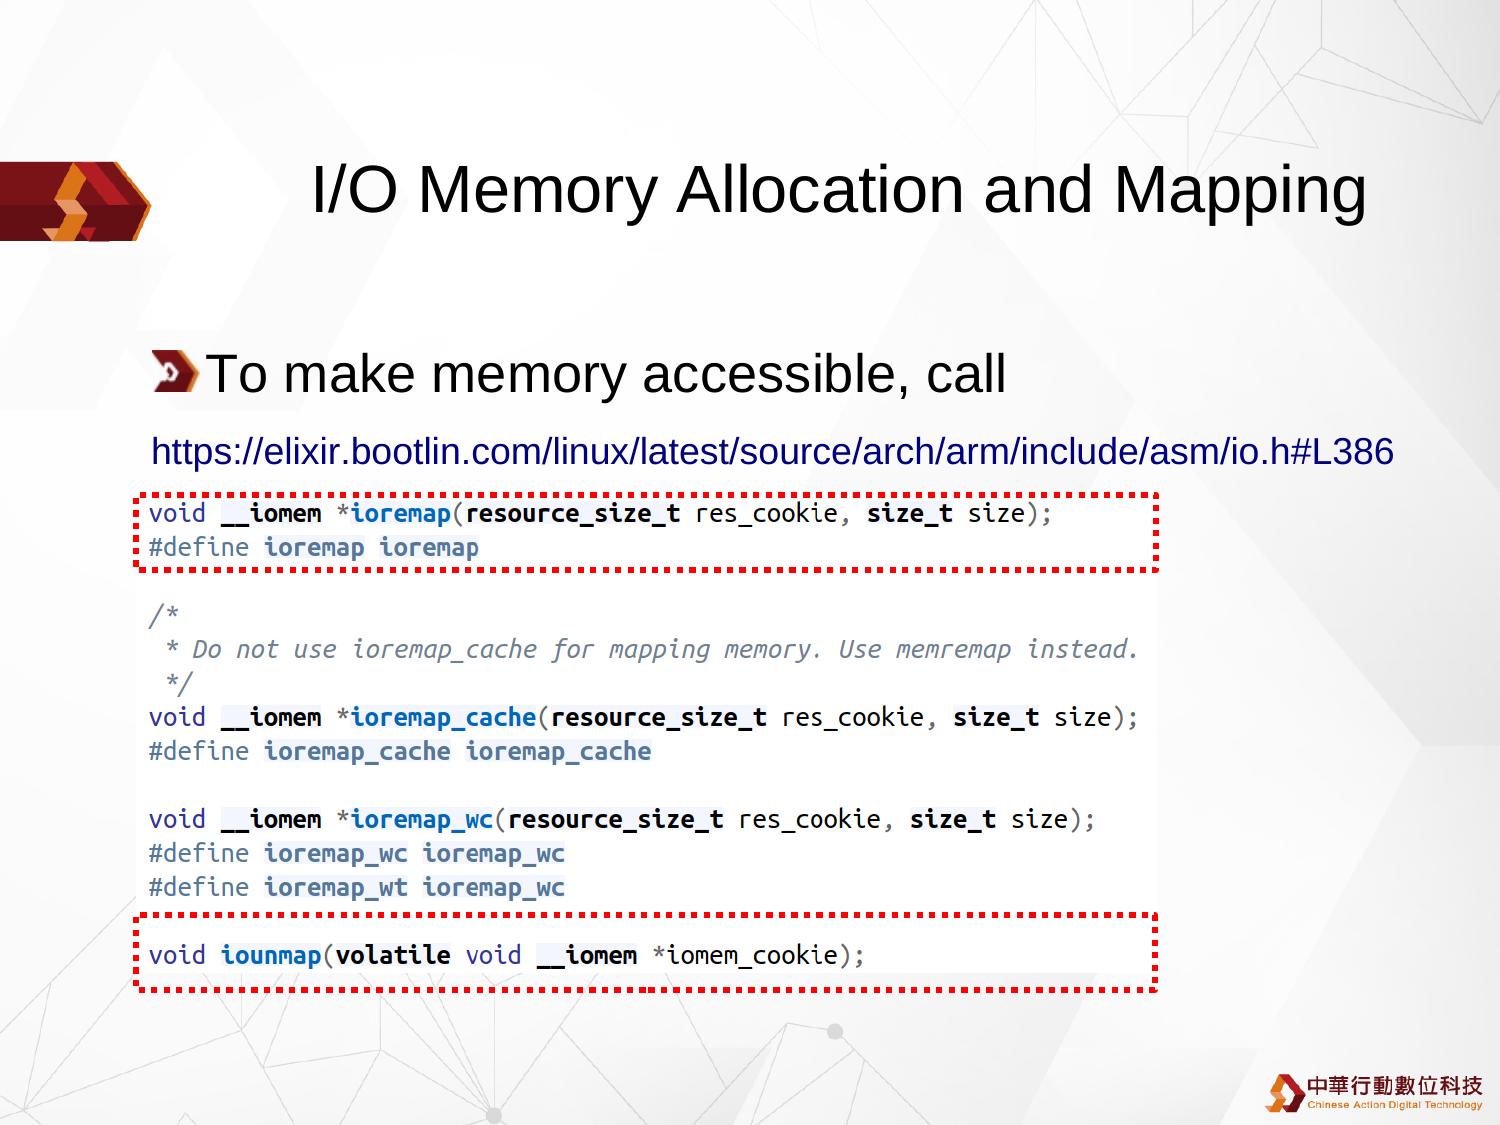

# I/O Memory Allocation and Mapping
To make memory accessible, call
https://elixir.bootlin.com/linux/latest/source/arch/arm/include/asm/io.h#L386